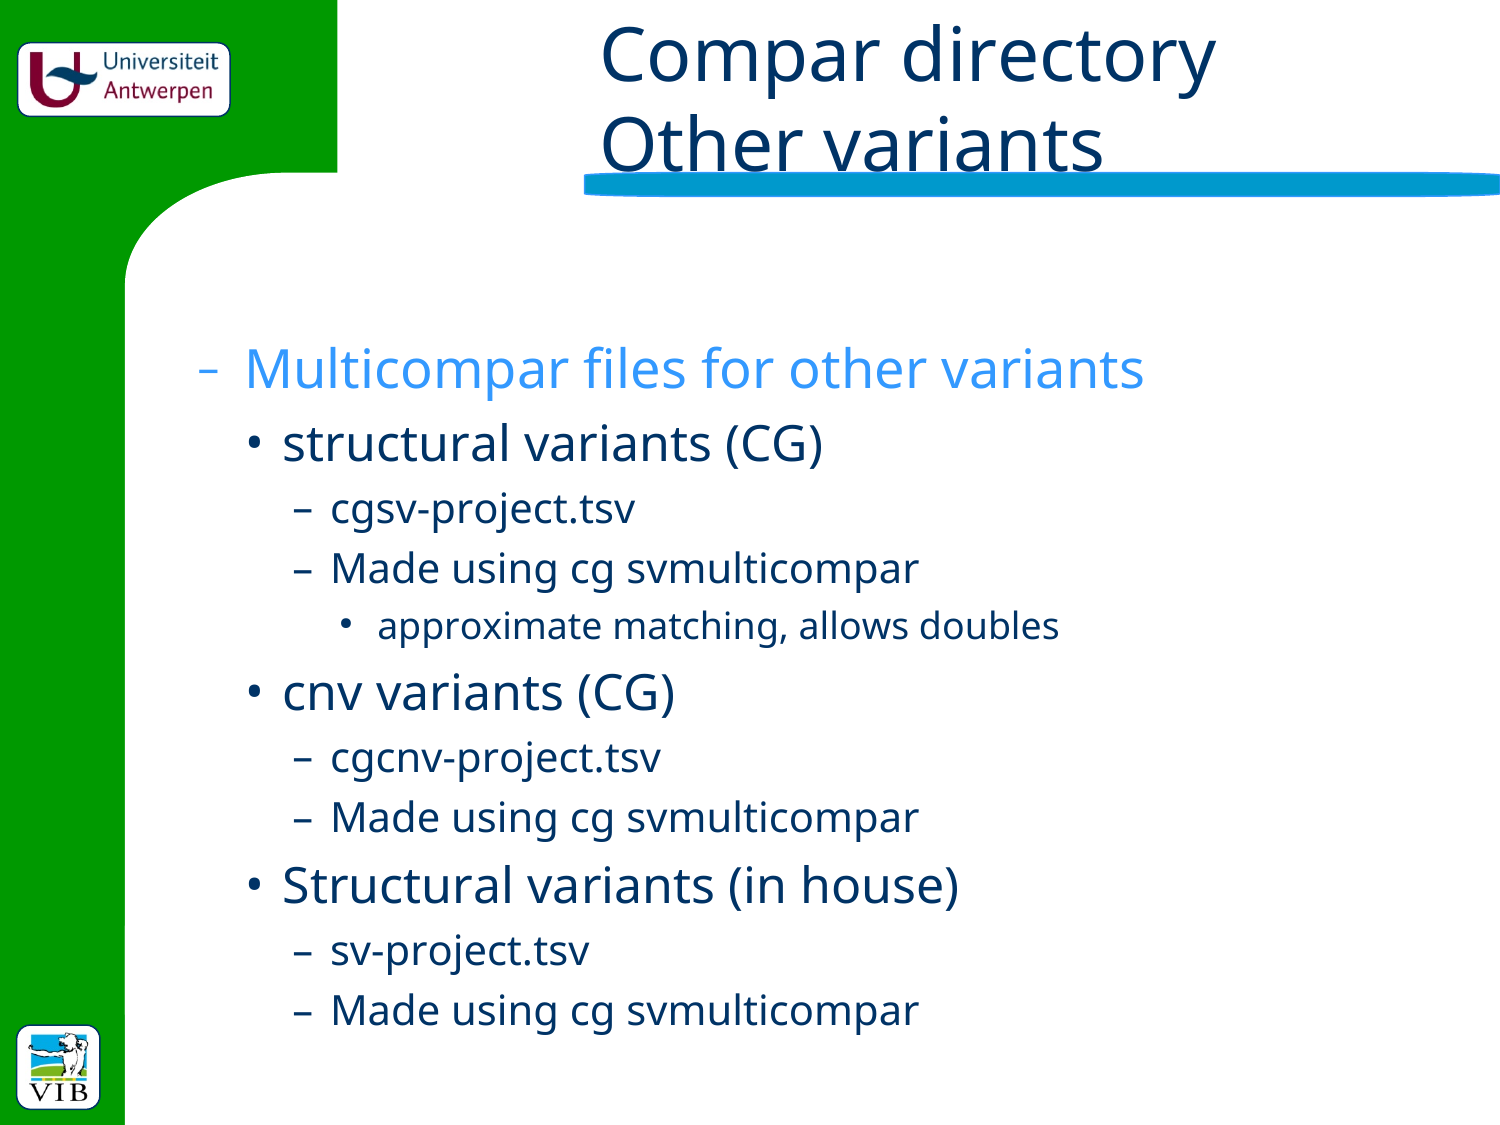

# Compar directory Other variants
Multicompar files for other variants
structural variants (CG)
cgsv-project.tsv
Made using cg svmulticompar
approximate matching, allows doubles
cnv variants (CG)
cgcnv-project.tsv
Made using cg svmulticompar
Structural variants (in house)
sv-project.tsv
Made using cg svmulticompar